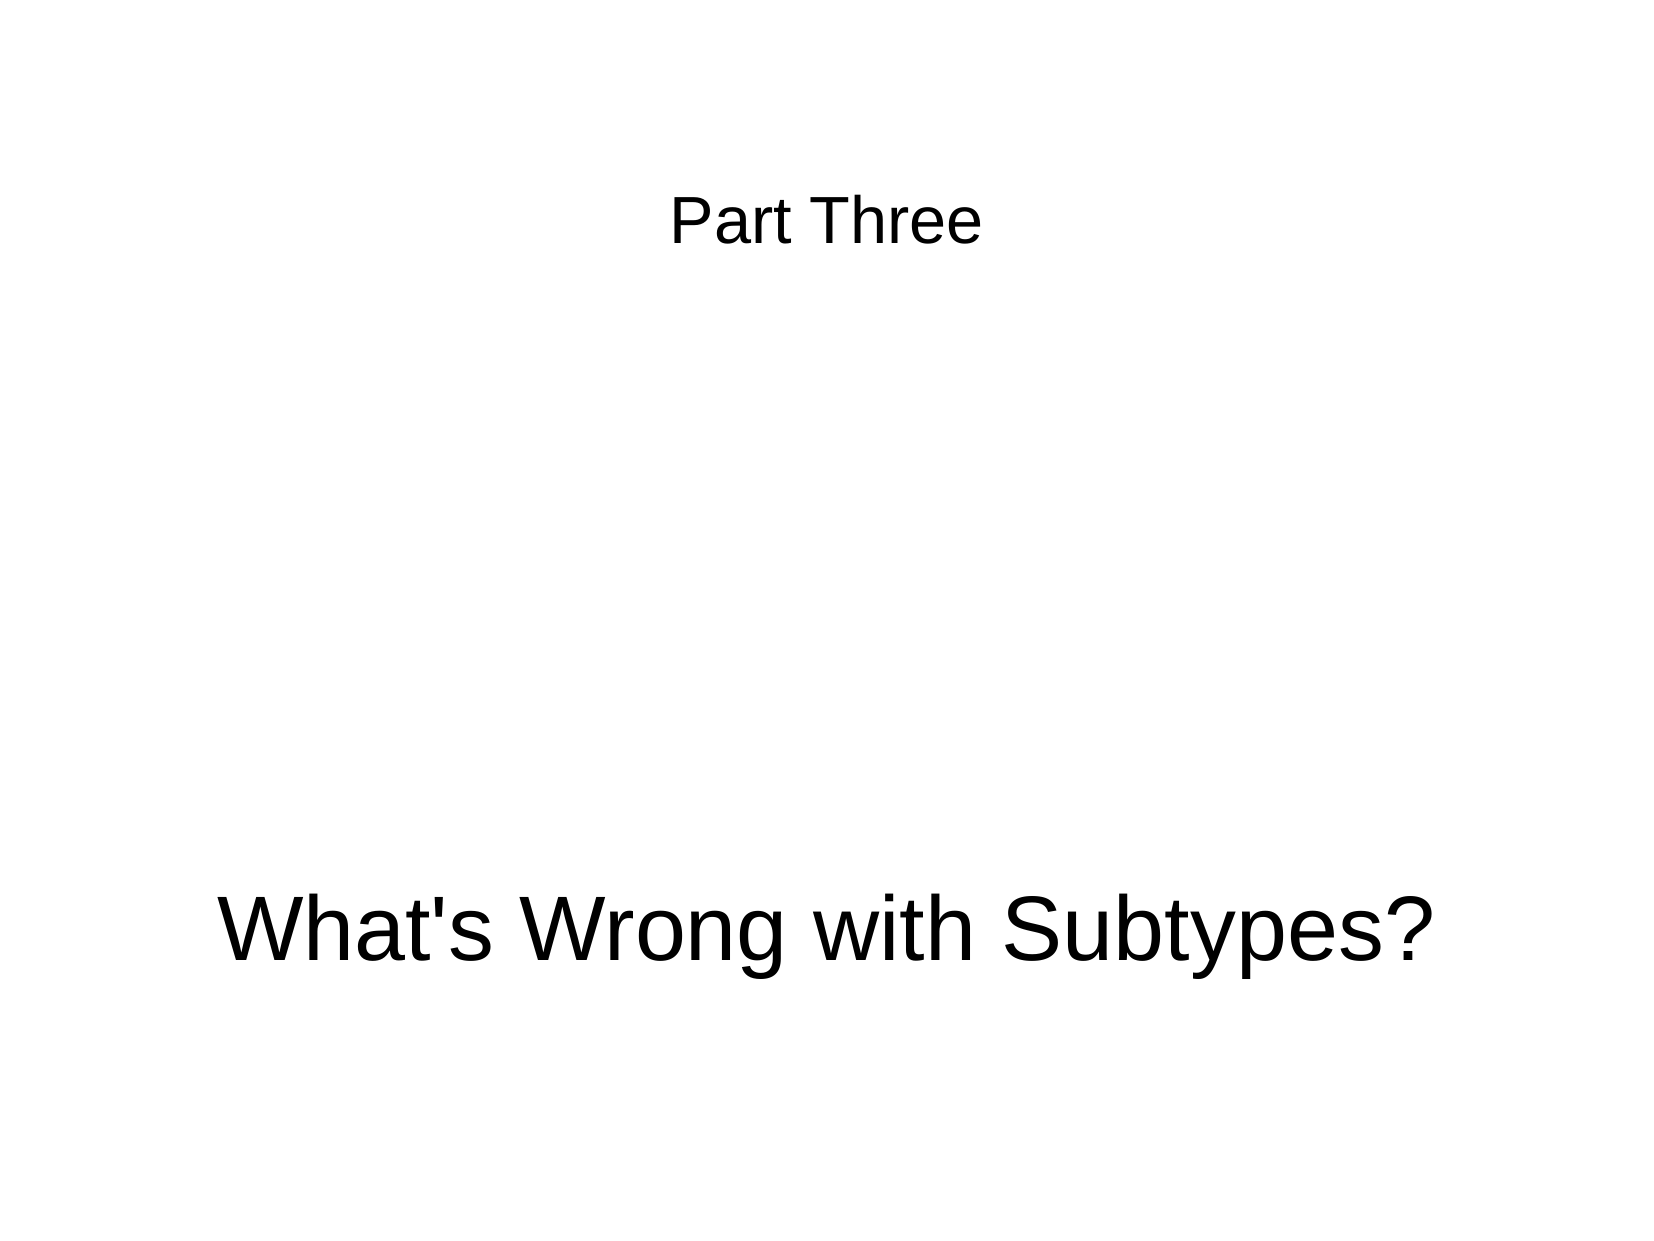

Part Three
# What's Wrong with Subtypes?